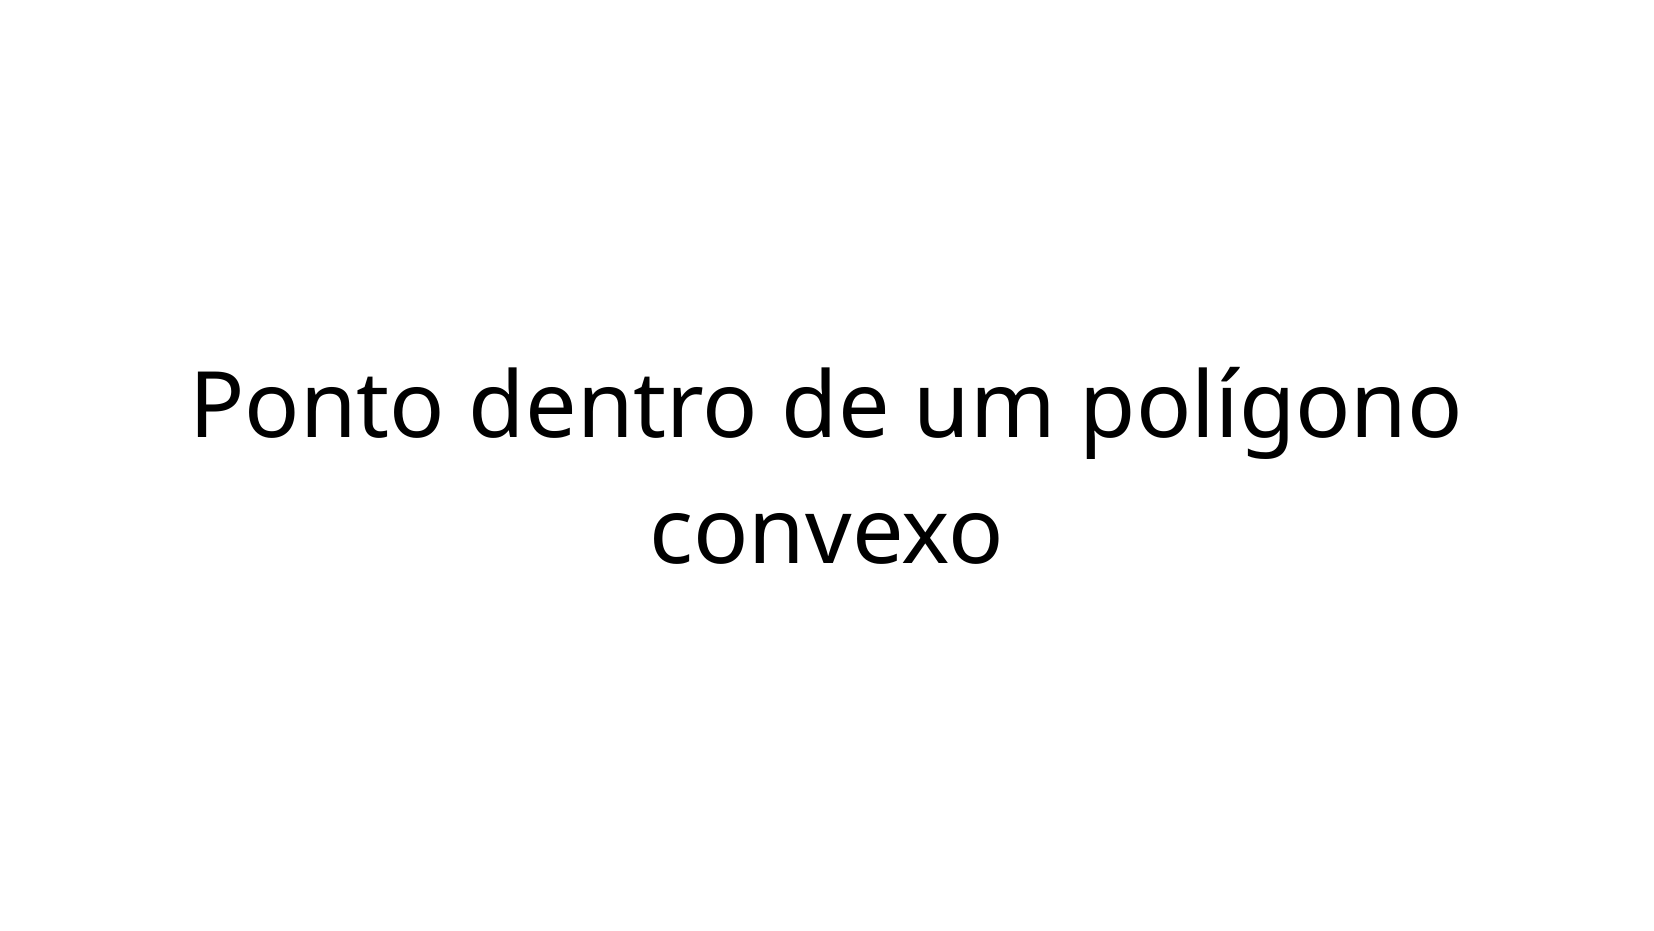

# Ponto dentro de um polígono convexo